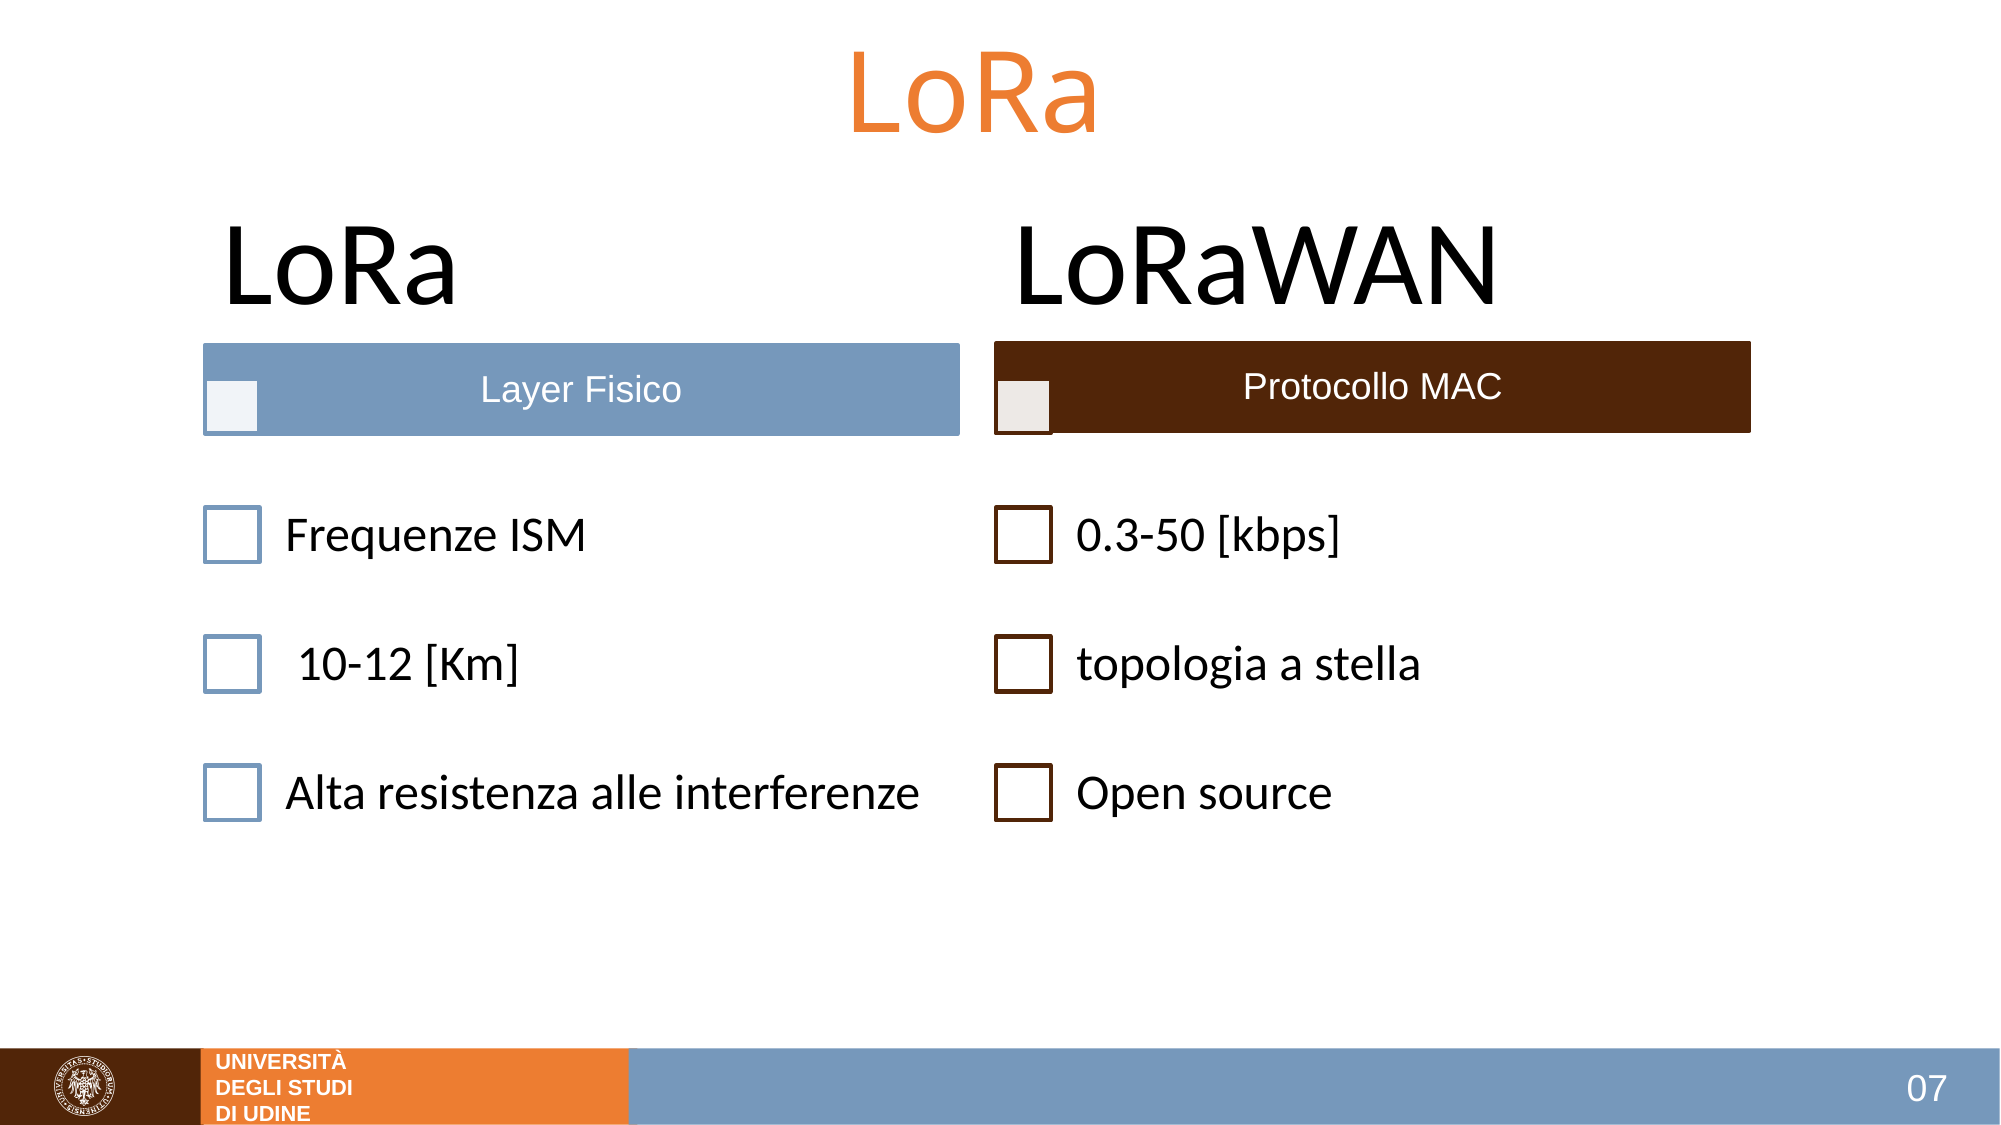

LoRa
LoRa
LoRaWAN
Protocollo MAC
Layer Fisico
Frequenze ISM
0.3-50 [kbps]
 10-12 [Km]
topologia a stella
Protocollo MAC
Alta resistenza alle interferenze
Open source
UNIVERSITÀ
DEGLI STUDI
DI UDINE
07